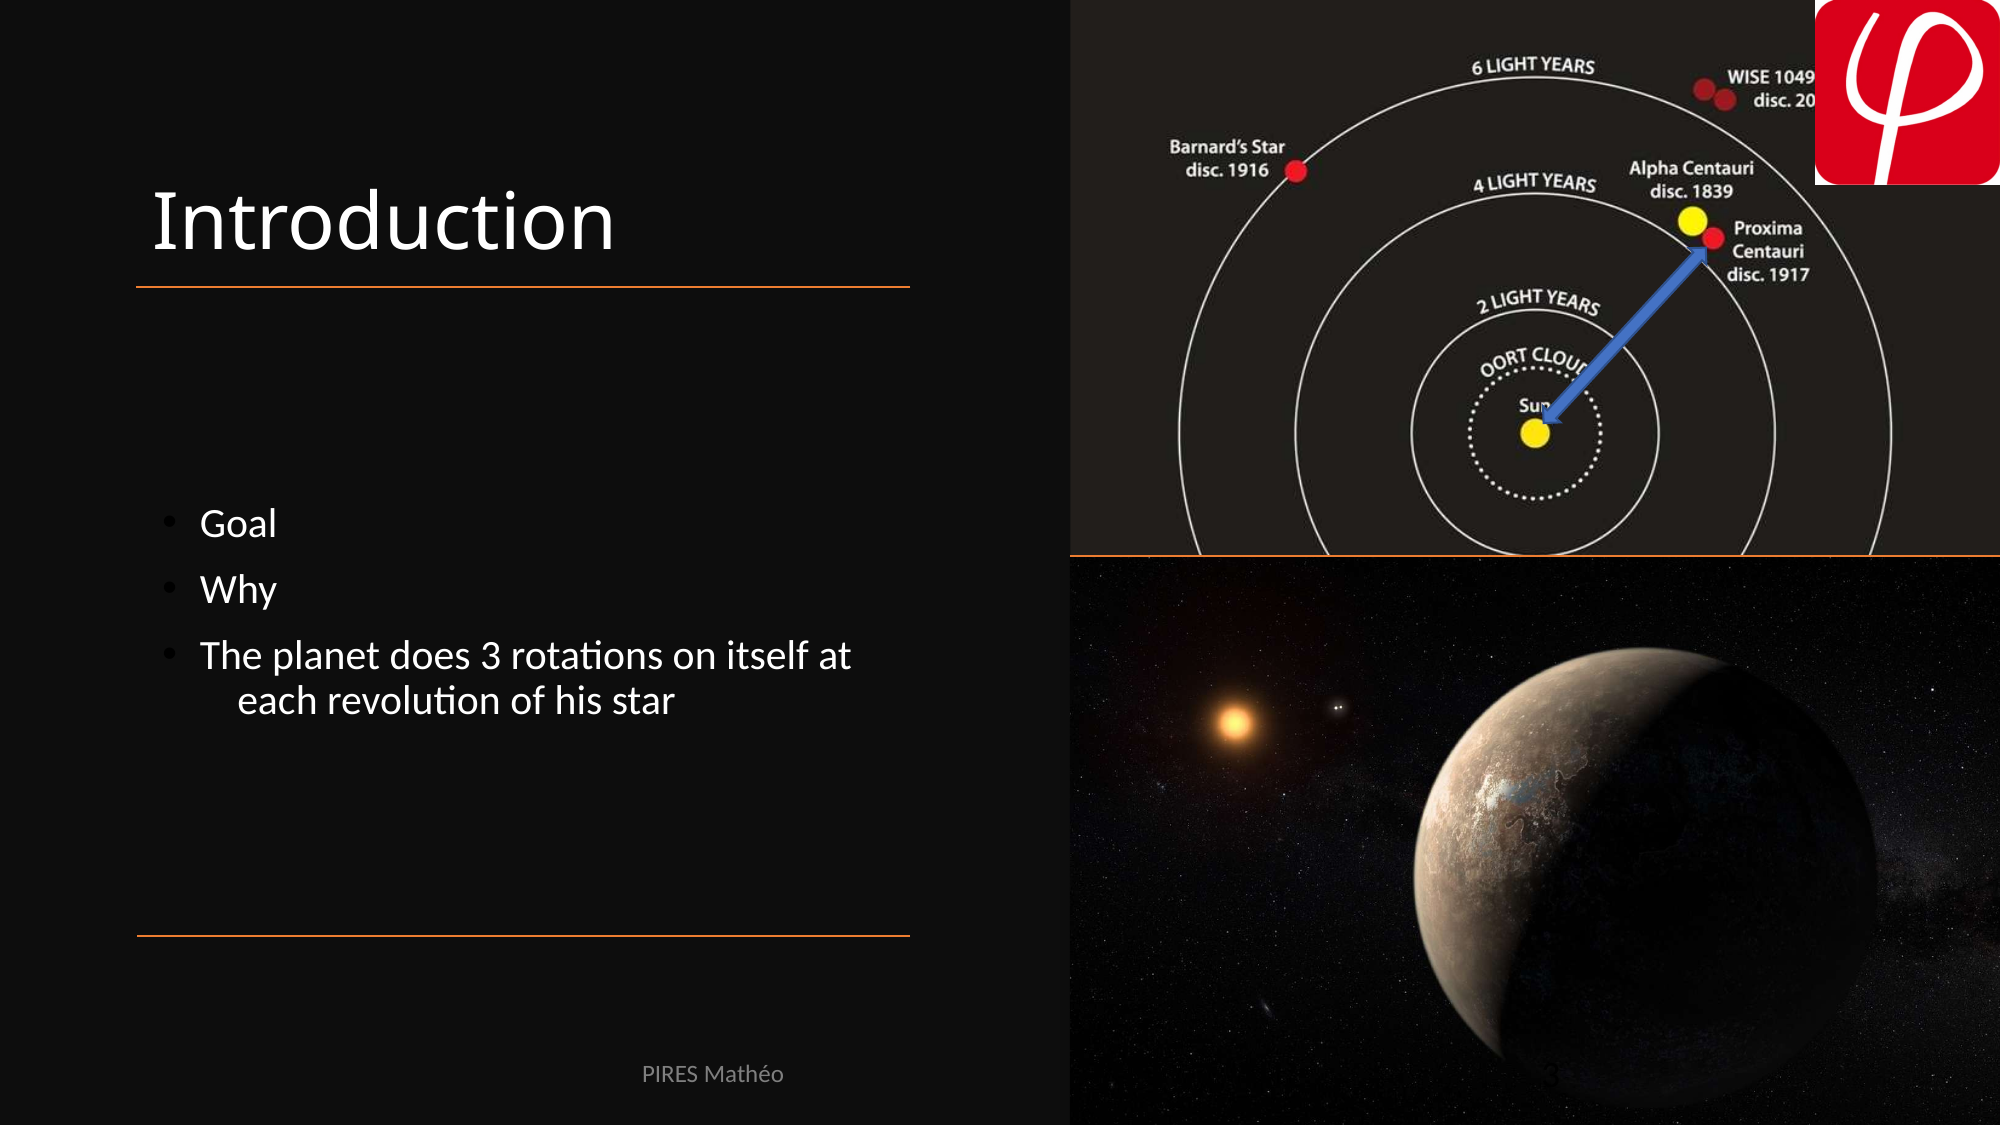

# Introduction
Goal
Why
The planet does 3 rotations on itself at each revolution of his star
PIRES Mathéo